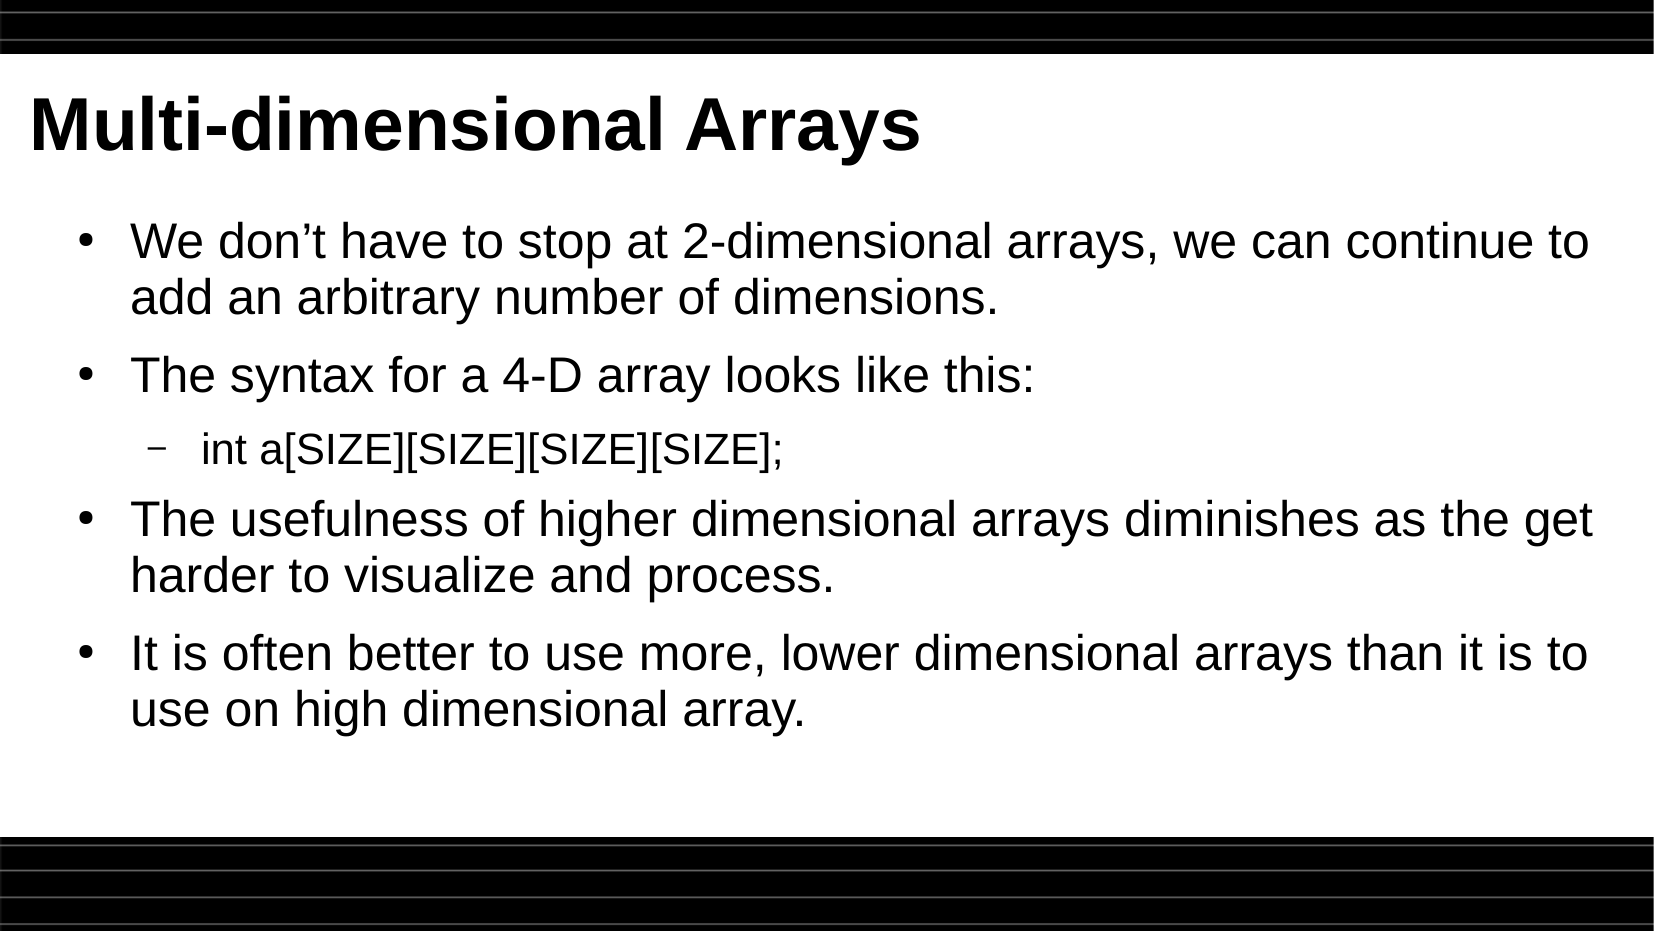

Multi-dimensional Arrays
# We don’t have to stop at 2-dimensional arrays, we can continue to add an arbitrary number of dimensions.
The syntax for a 4-D array looks like this:
int a[SIZE][SIZE][SIZE][SIZE];
The usefulness of higher dimensional arrays diminishes as the get harder to visualize and process.
It is often better to use more, lower dimensional arrays than it is to use on high dimensional array.